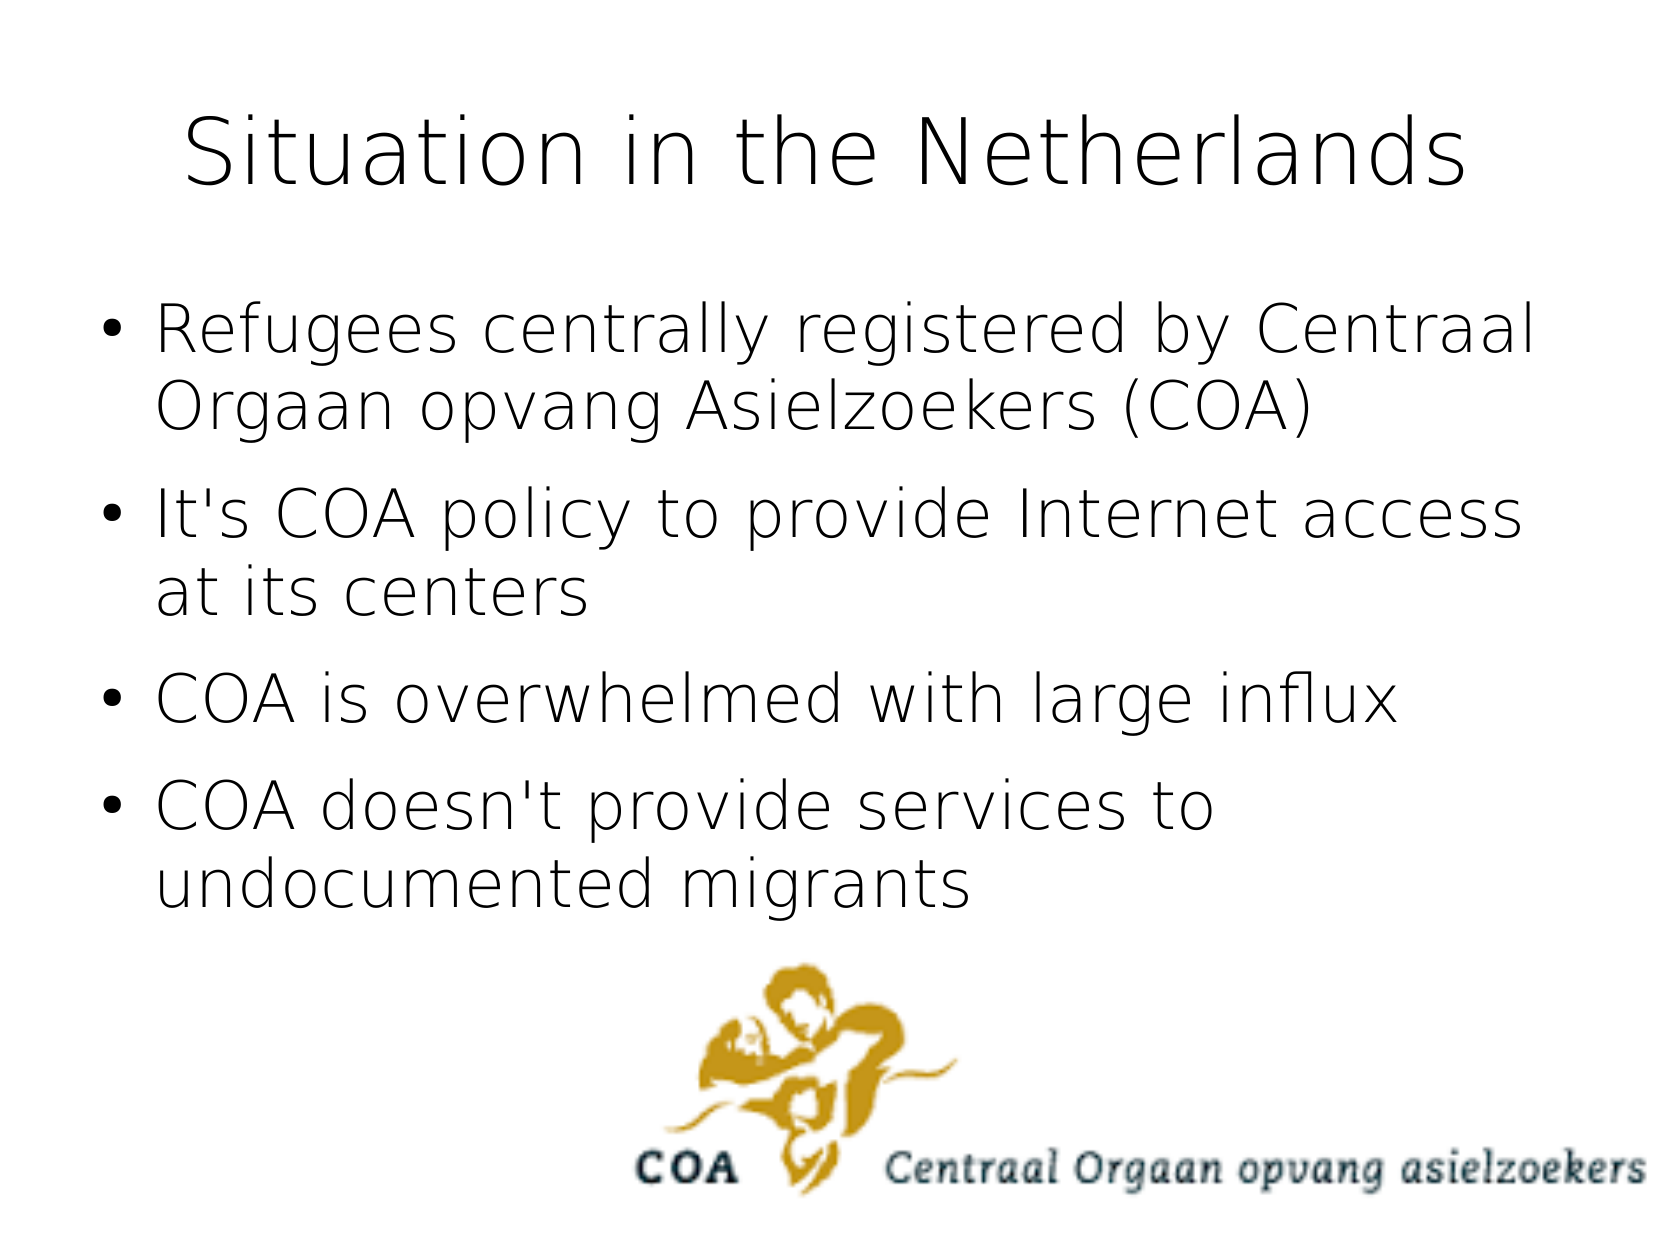

# Situation in the Netherlands
Refugees centrally registered by Centraal Orgaan opvang Asielzoekers (COA)
It's COA policy to provide Internet access at its centers
COA is overwhelmed with large influx
COA doesn't provide services to undocumented migrants